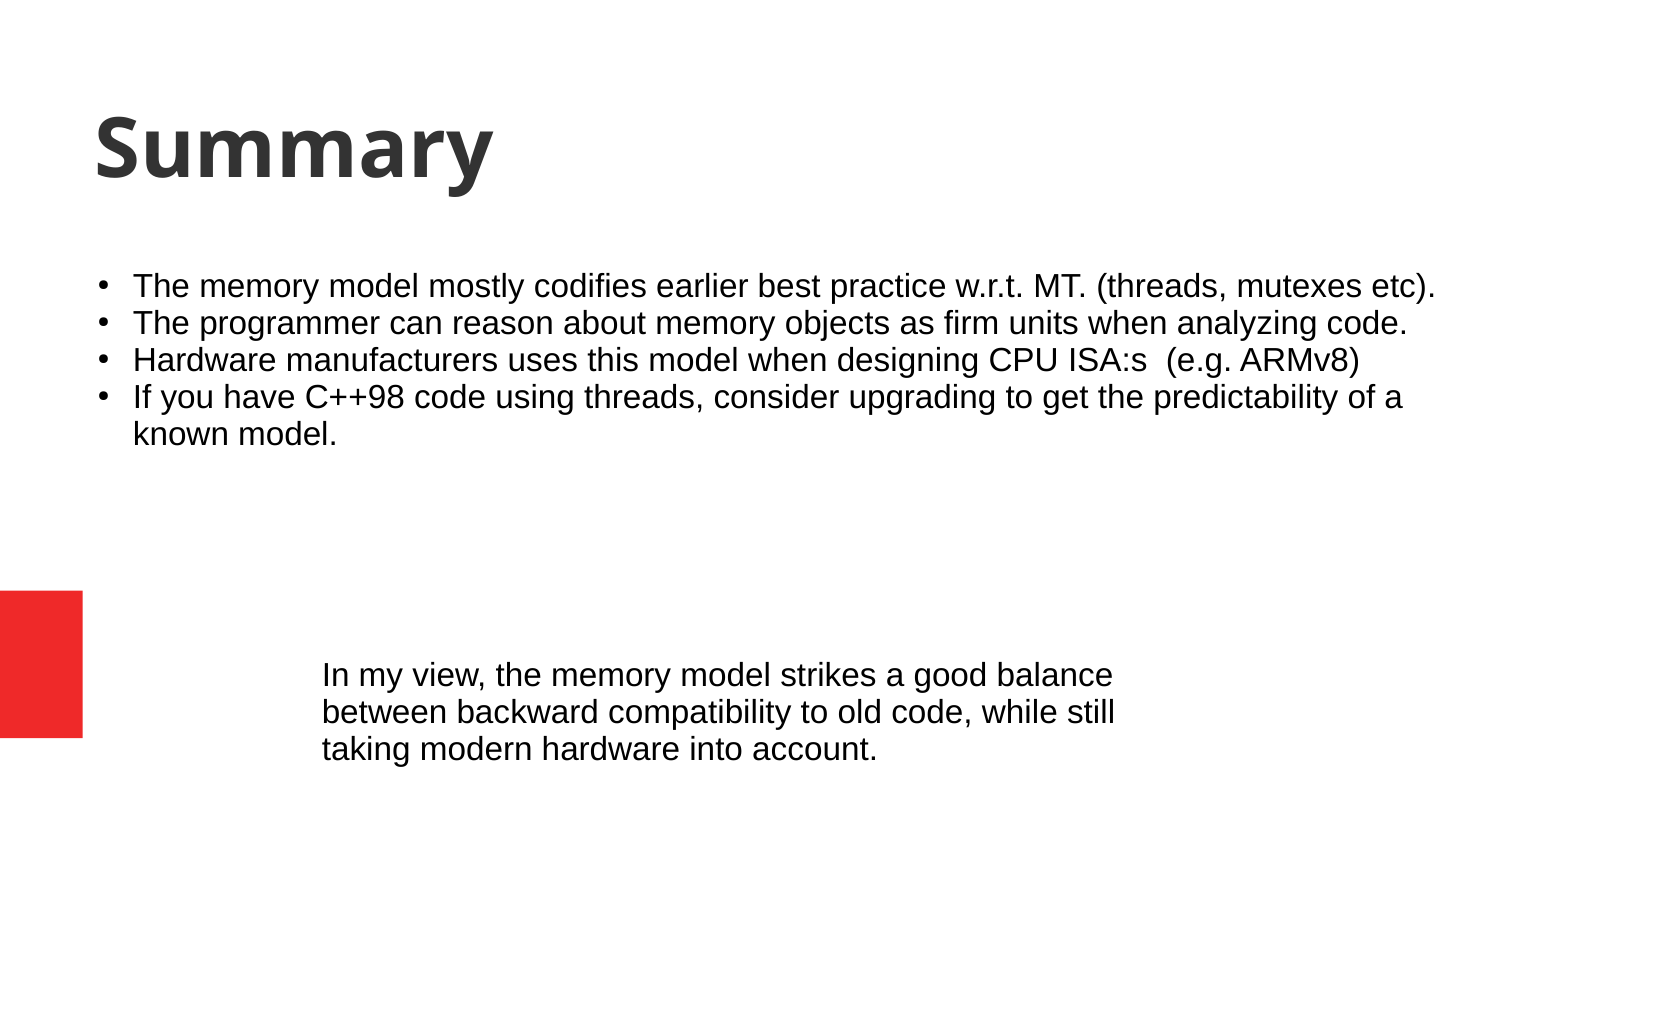

# Summary
The memory model mostly codifies earlier best practice w.r.t. MT. (threads, mutexes etc).
The programmer can reason about memory objects as firm units when analyzing code.
Hardware manufacturers uses this model when designing CPU ISA:s (e.g. ARMv8)
If you have C++98 code using threads, consider upgrading to get the predictability of a known model.
In my view, the memory model strikes a good balance between backward compatibility to old code, while still taking modern hardware into account.